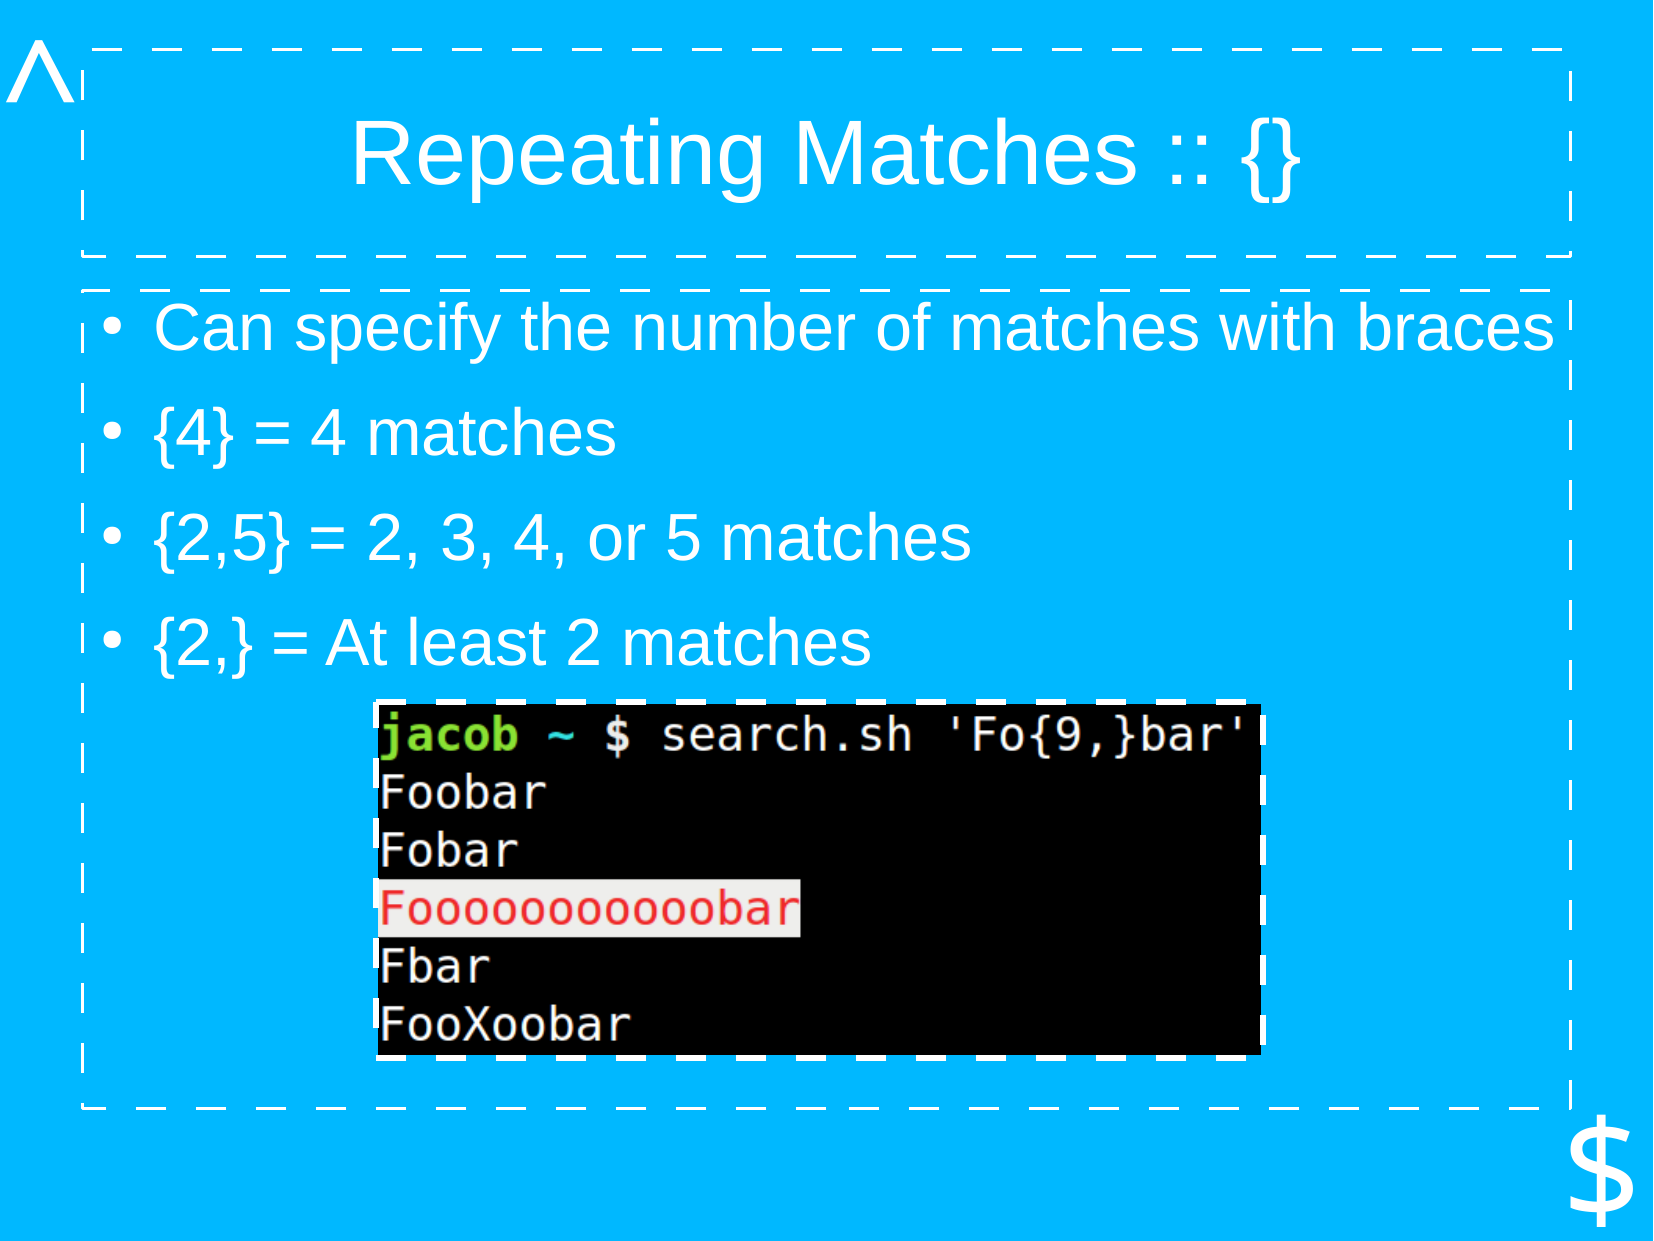

# Repeating Matches :: {}
Can specify the number of matches with braces
{4} = 4 matches
{2,5} = 2, 3, 4, or 5 matches
{2,} = At least 2 matches